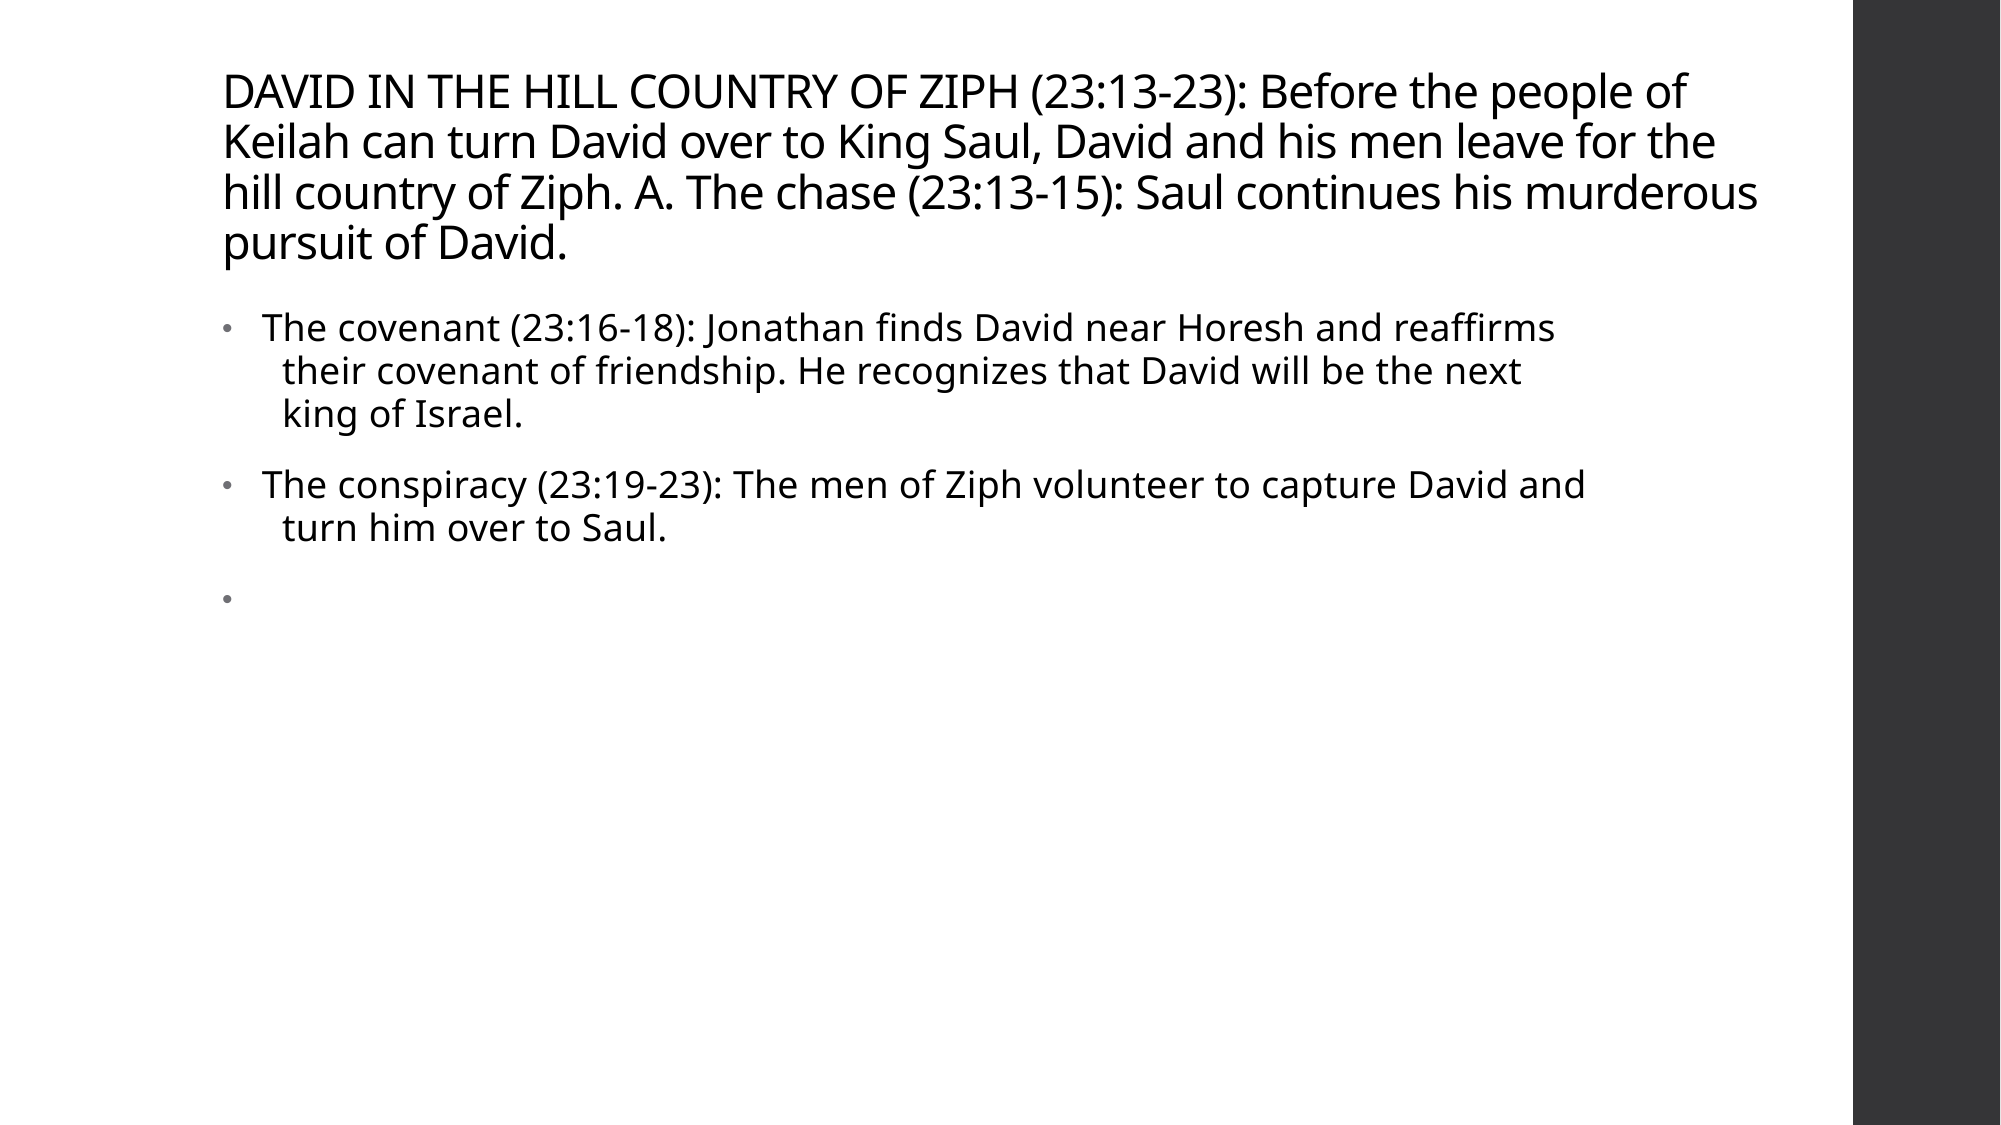

# DAVID IN THE HILL COUNTRY OF ZIPH (23:13-23): Before the people of Keilah can turn David over to King Saul, David and his men leave for the hill country of Ziph. A. The chase (23:13-15): Saul continues his murderous pursuit of David.
 The covenant (23:16-18): Jonathan finds David near Horesh and reaffirms their covenant of friendship. He recognizes that David will be the next king of Israel.
 The conspiracy (23:19-23): The men of Ziph volunteer to capture David and turn him over to Saul.